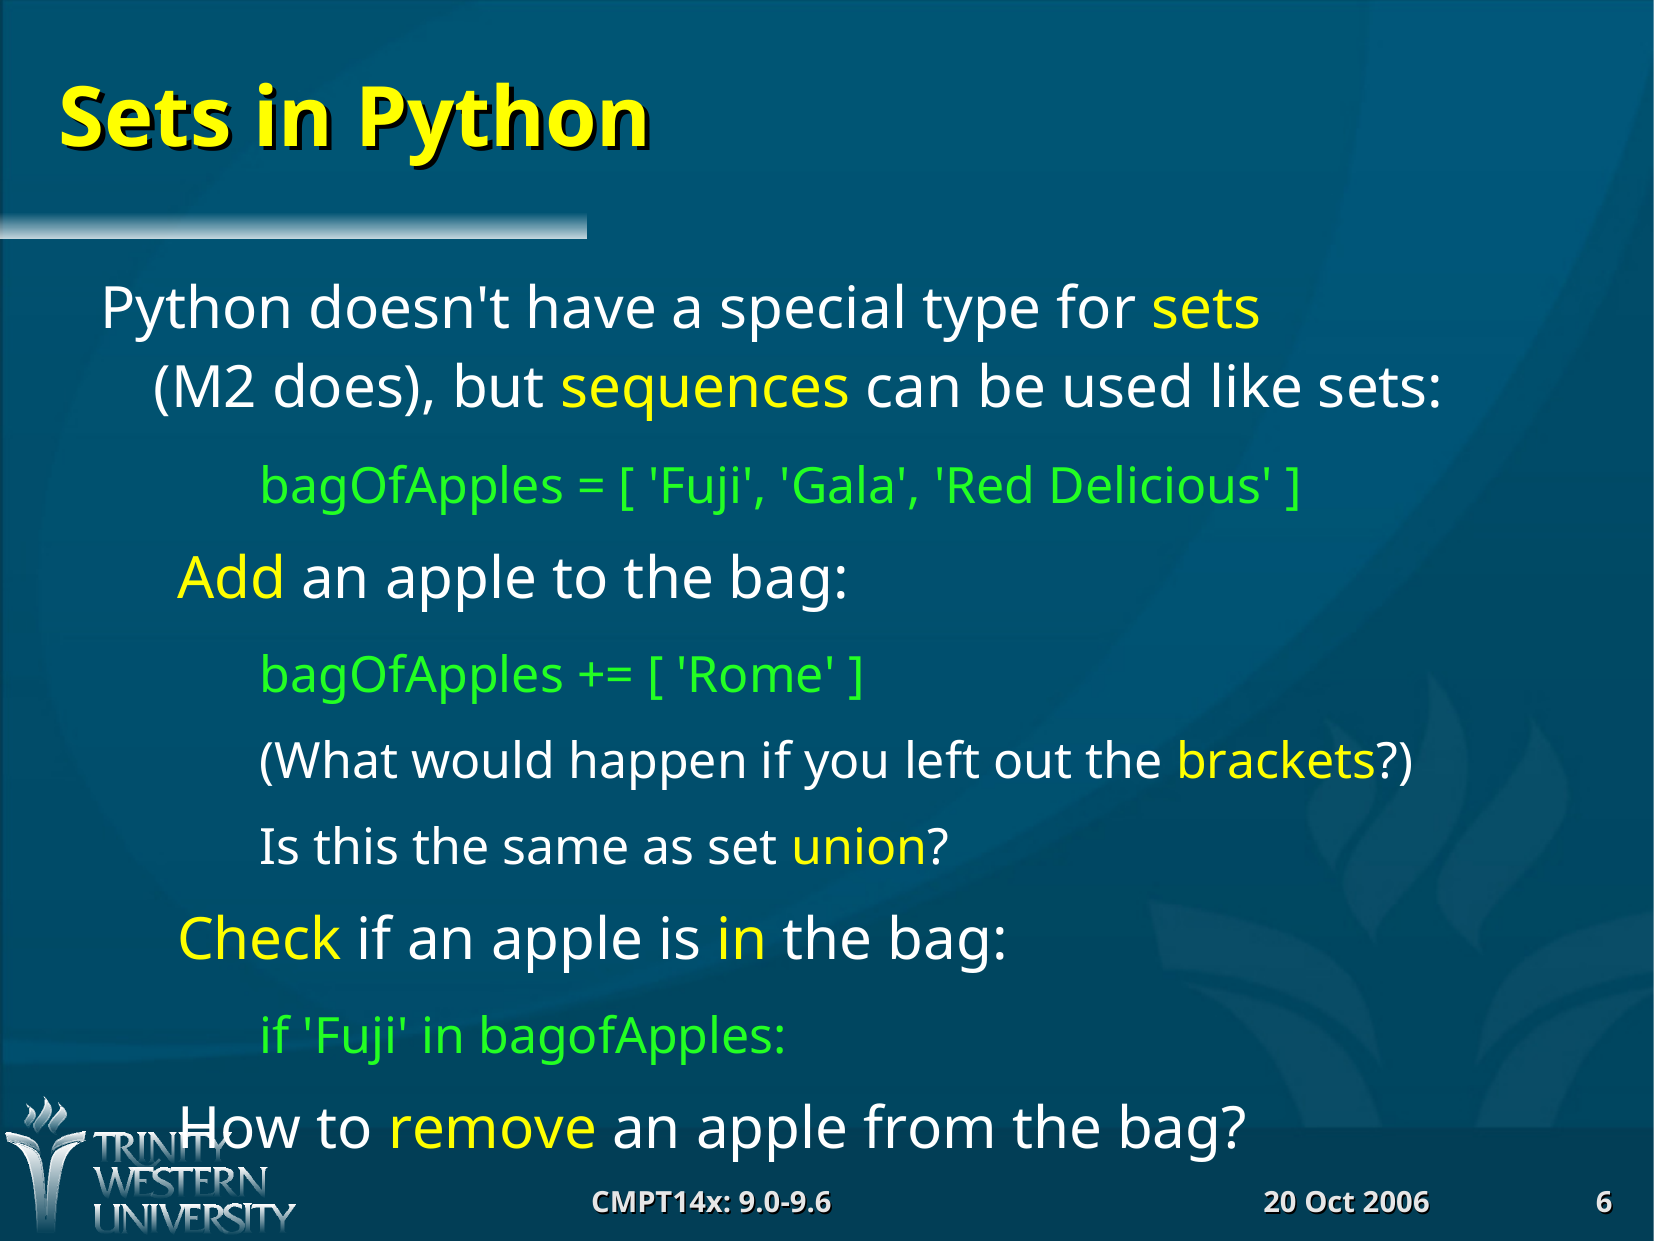

# Sets in Python
Python doesn't have a special type for sets
(M2 does), but sequences can be used like sets:
bagOfApples = [ 'Fuji', 'Gala', 'Red Delicious' ]
Add an apple to the bag:
bagOfApples += [ 'Rome' ]
(What would happen if you left out the brackets?)
Is this the same as set union?
Check if an apple is in the bag:
if 'Fuji' in bagofApples:
How to remove an apple from the bag?
CMPT14x: 9.0-9.6
20 Oct 2006
6